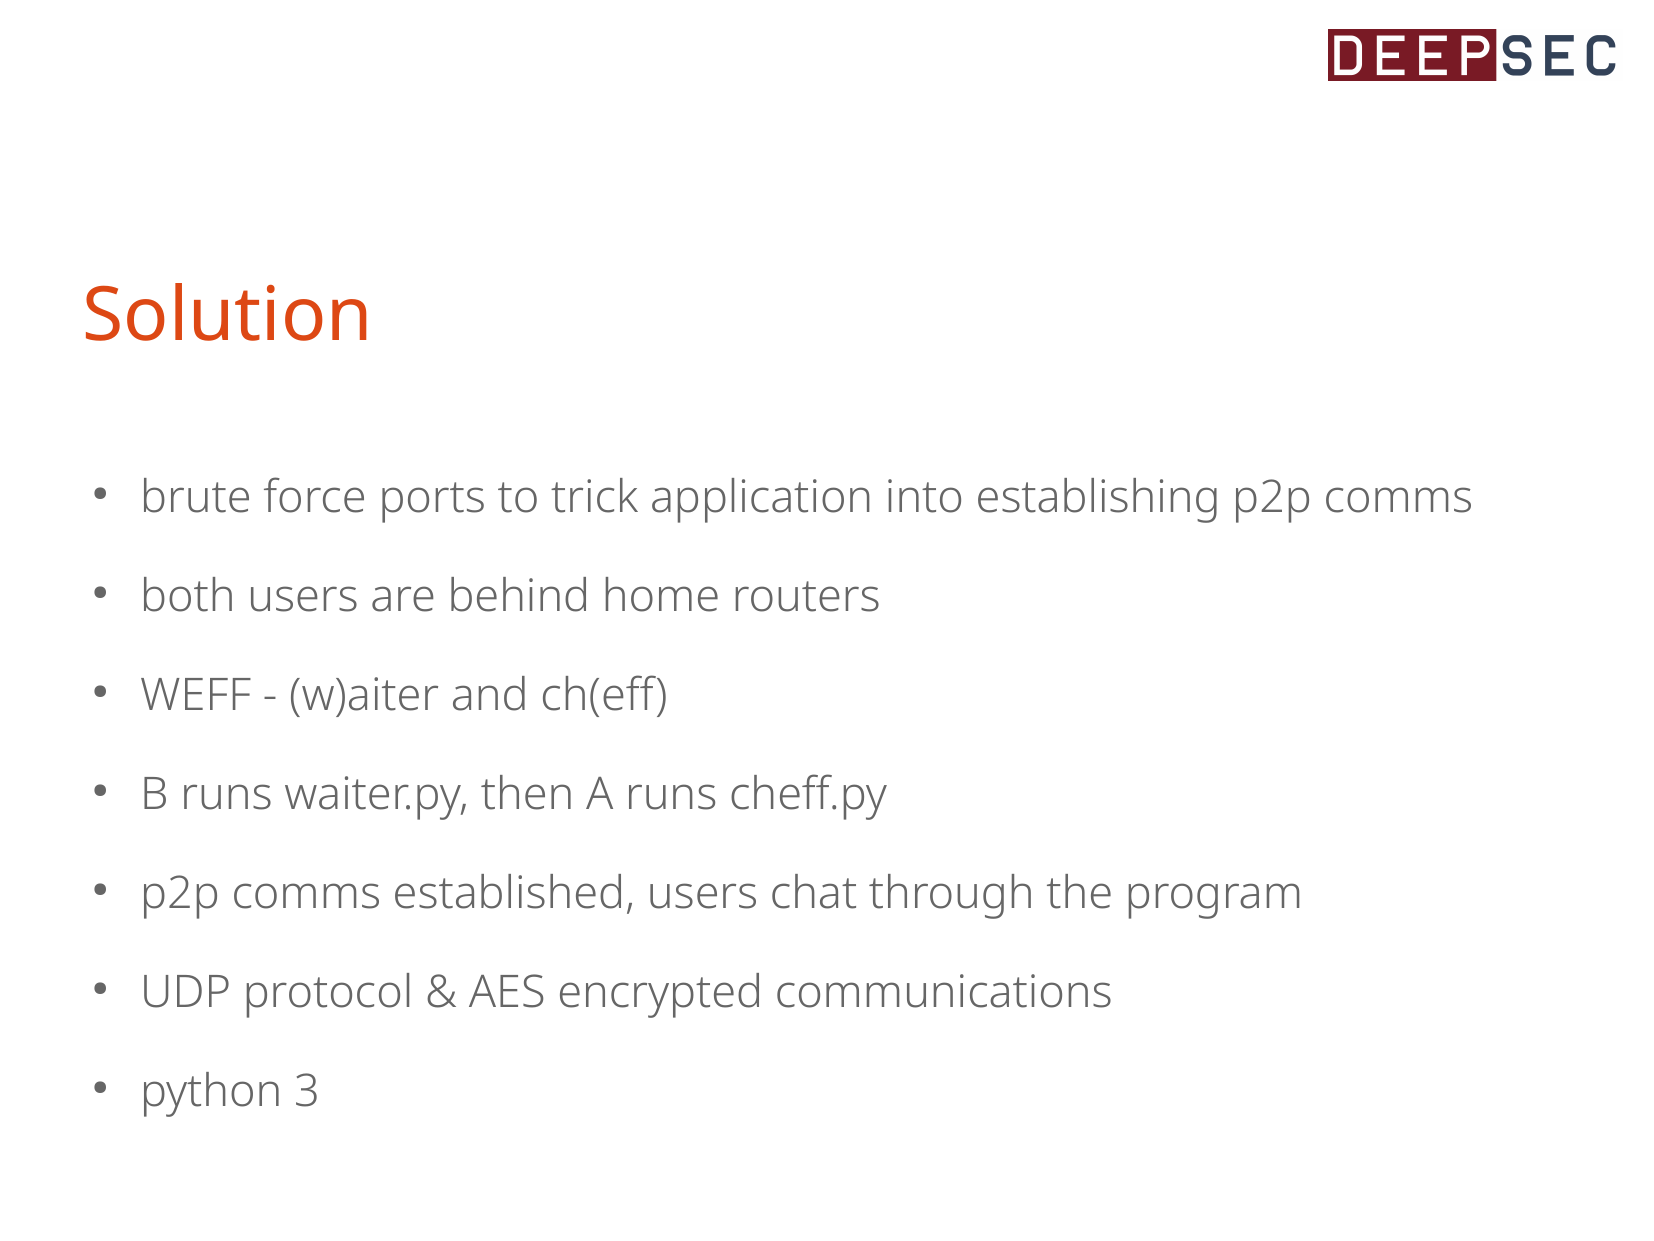

# Solution
brute force ports to trick application into establishing p2p comms
both users are behind home routers
WEFF - (w)aiter and ch(eff)
B runs waiter.py, then A runs cheff.py
p2p comms established, users chat through the program
UDP protocol & AES encrypted communications
python 3